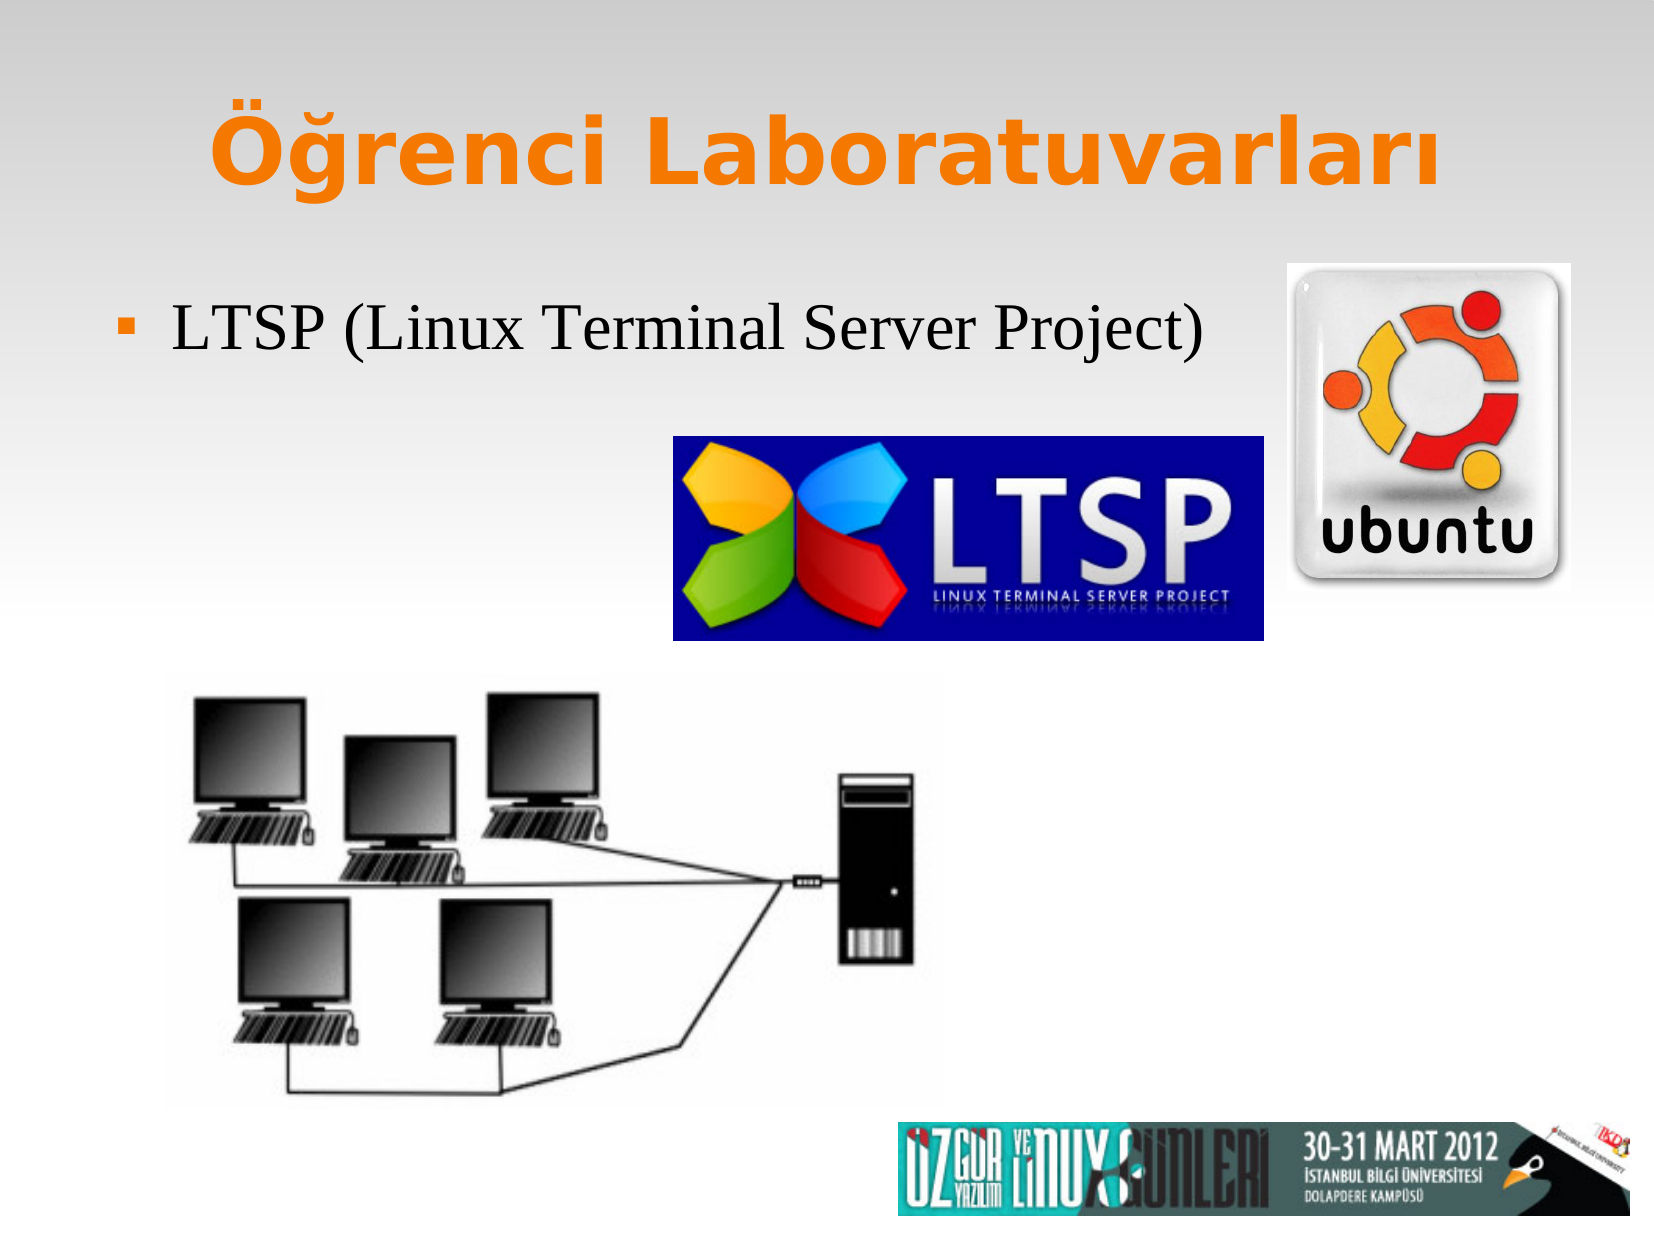

# Öğrenci Laboratuvarları
LTSP (Linux Terminal Server Project)